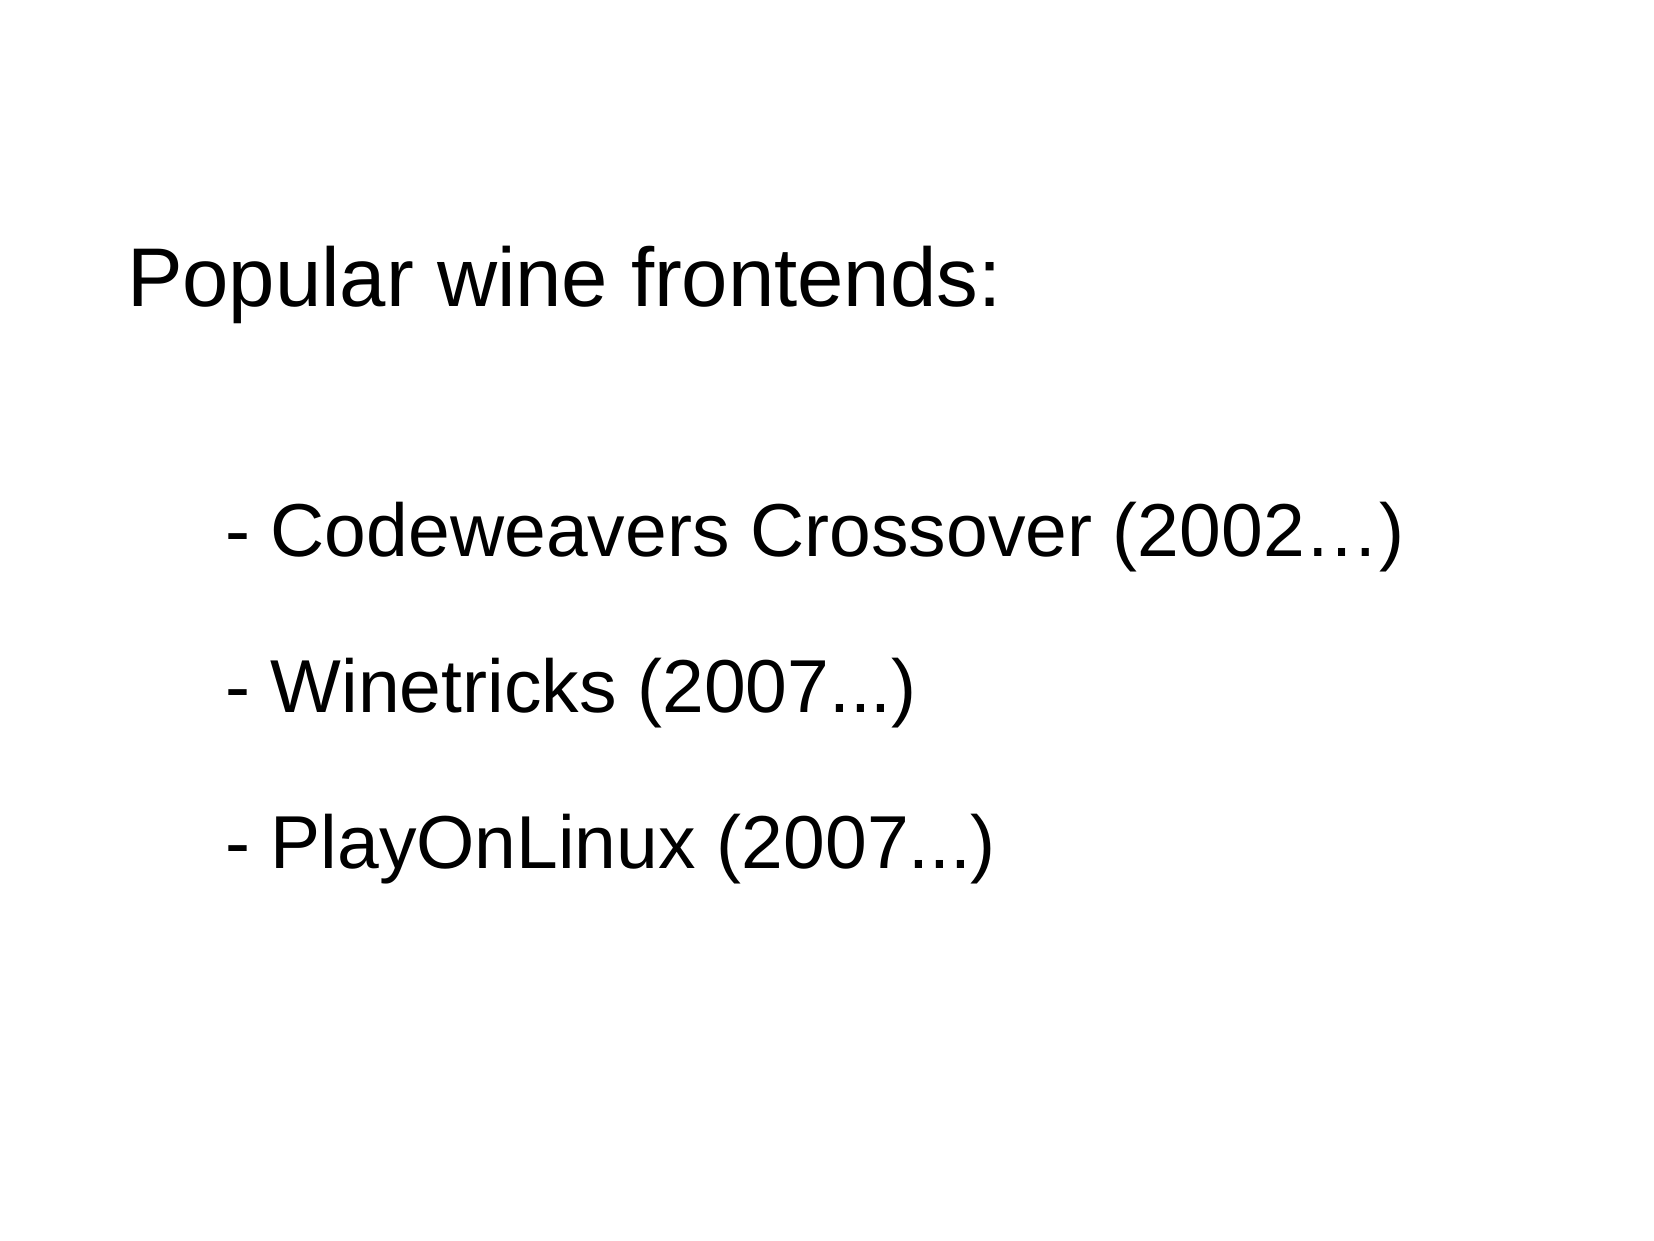

Popular wine frontends:
# - Codeweavers Crossover (2002…) - Winetricks (2007...) - PlayOnLinux (2007...)